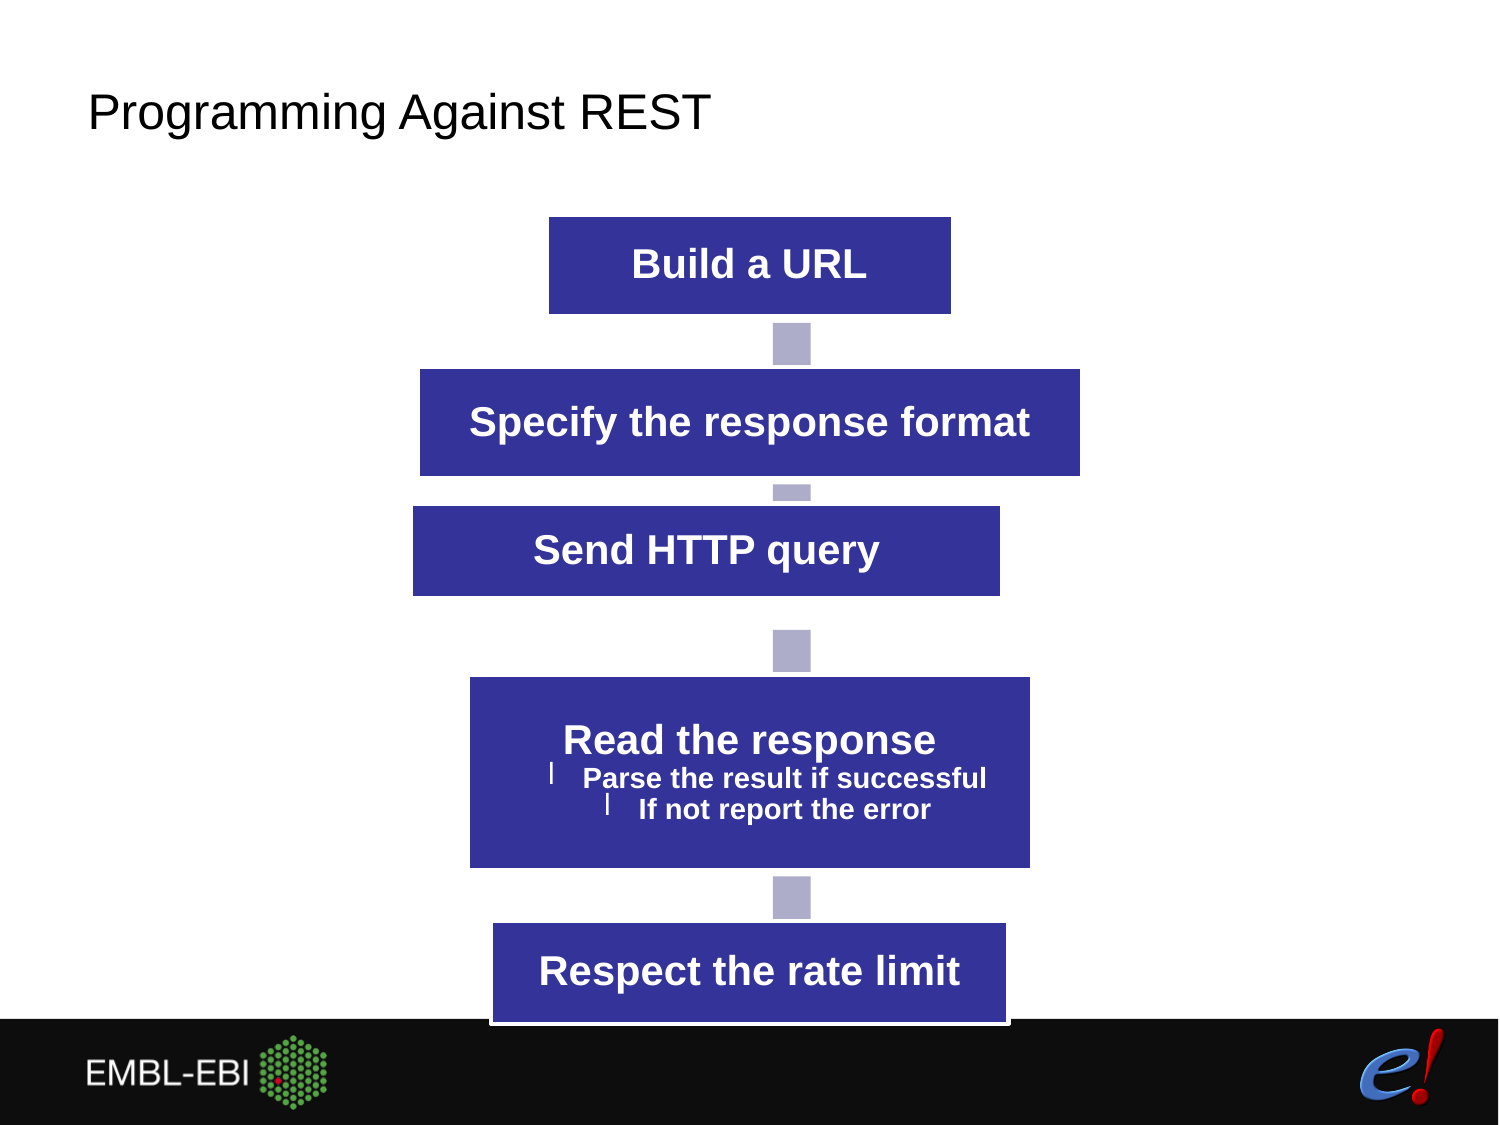

# Programming Against REST
Build a URL
Specify the response format
Send HTTP query
Read the response
Parse the result if successful
If not report the error
Respect the rate limit